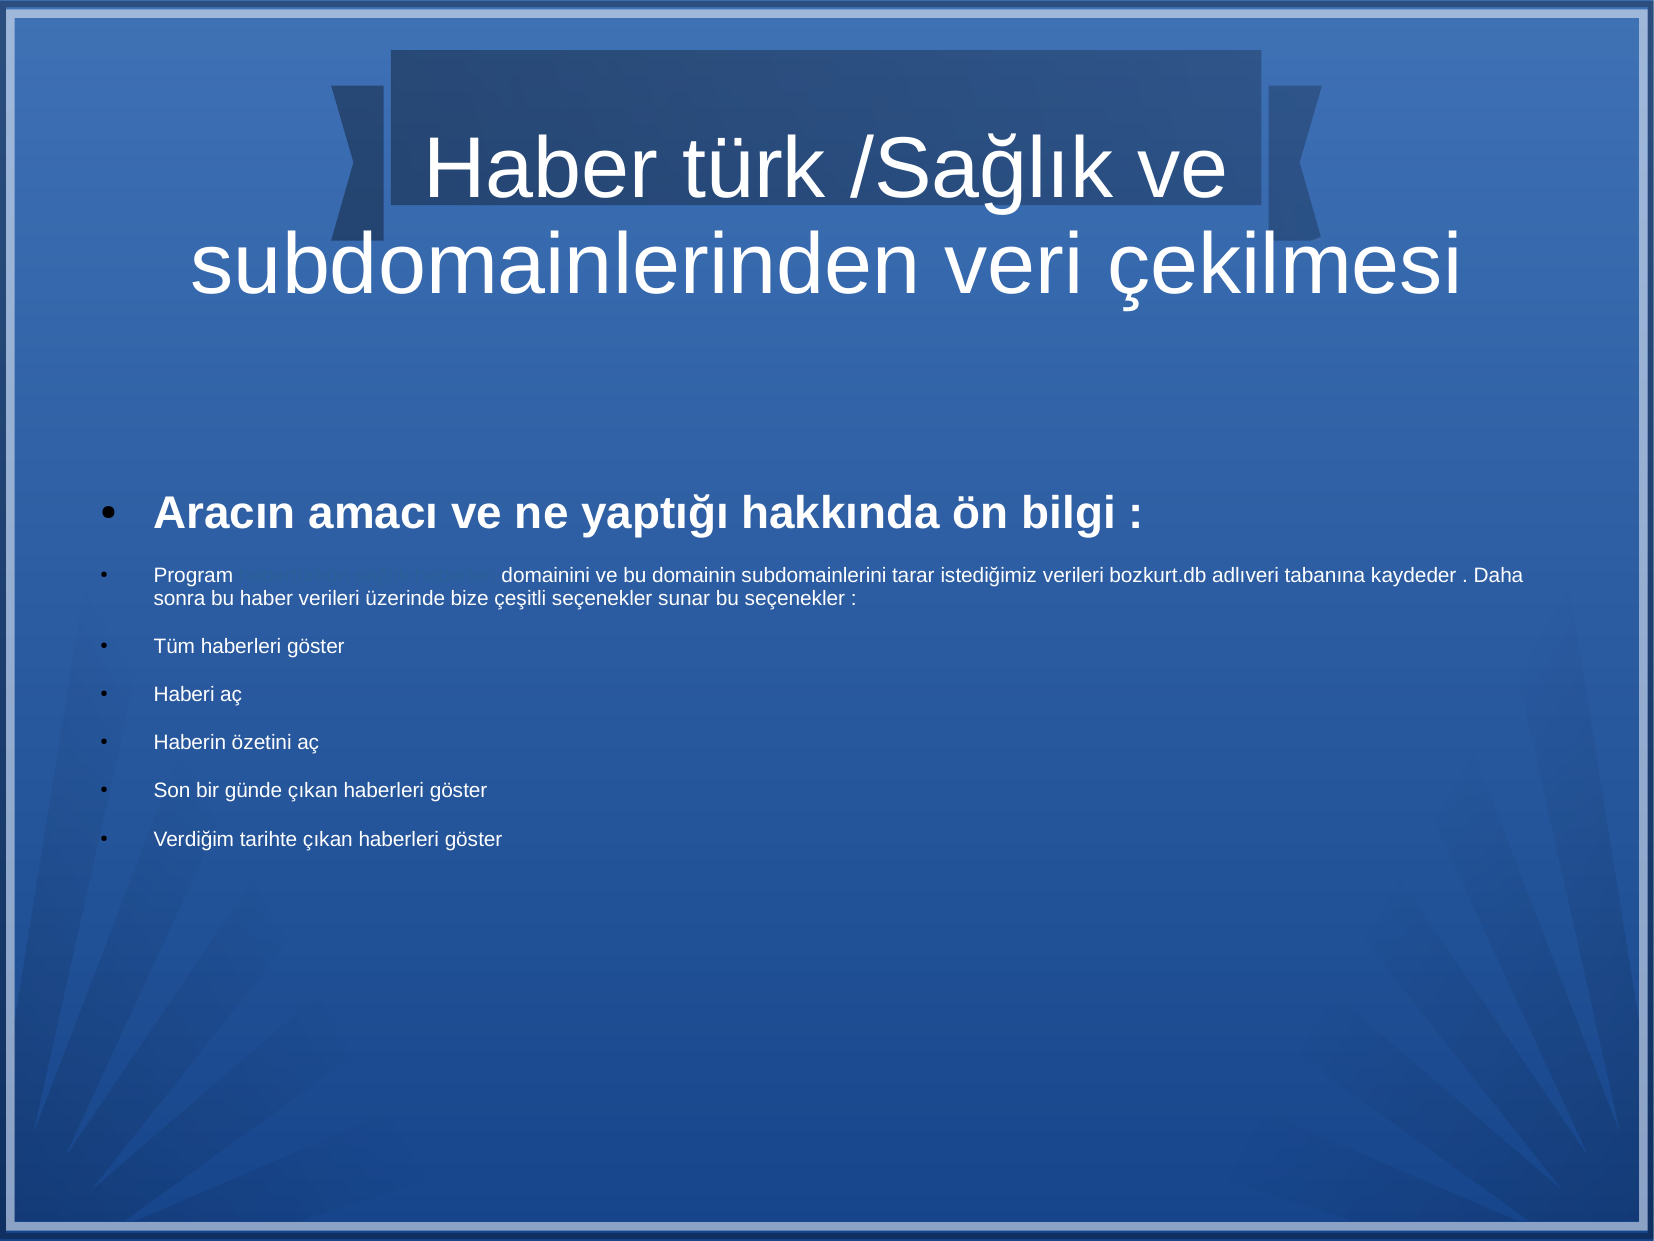

# Haber türk /Sağlık ve subdomainlerinden veri çekilmesi
Aracın amacı ve ne yaptığı hakkında ön bilgi :
Program habertürkün sağlık haberleri domainini ve bu domainin subdomainlerini tarar istediğimiz verileri bozkurt.db adlıveri tabanına kaydeder . Daha sonra bu haber verileri üzerinde bize çeşitli seçenekler sunar bu seçenekler :
Tüm haberleri göster
Haberi aç
Haberin özetini aç
Son bir günde çıkan haberleri göster
Verdiğim tarihte çıkan haberleri göster